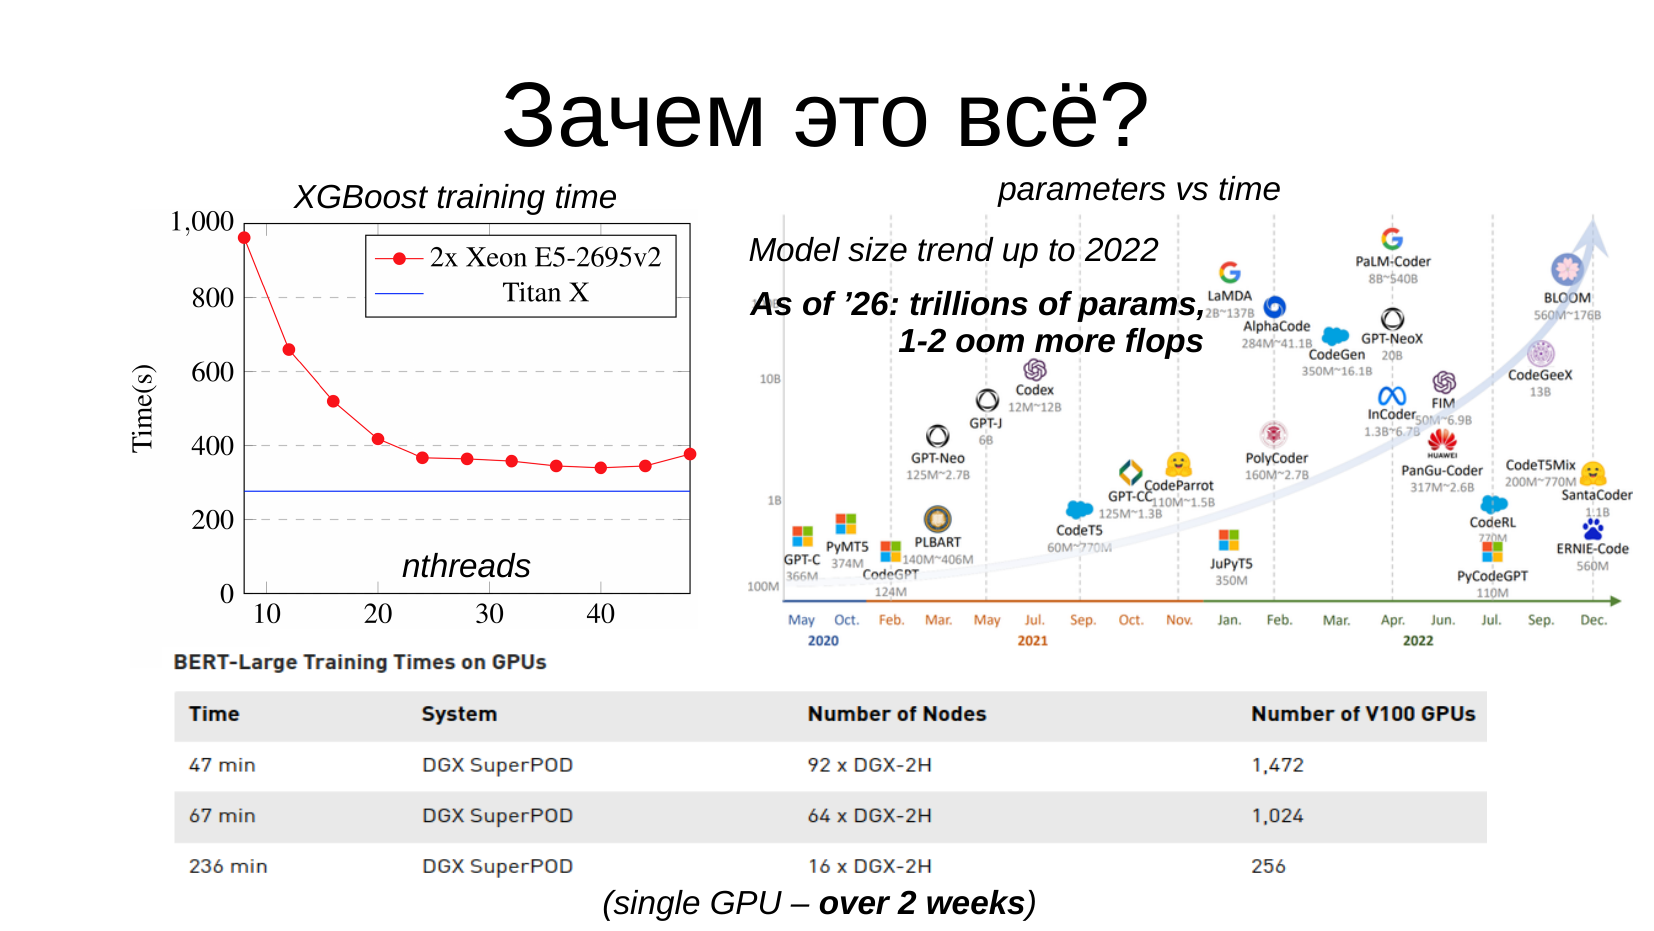

# Зачем это всё?
parameters vs time
XGBoost training time
Model size trend up to 2022
As of ’26: trillions of params,
 1-2 oom more flops
nthreads
(single GPU – over 2 weeks)